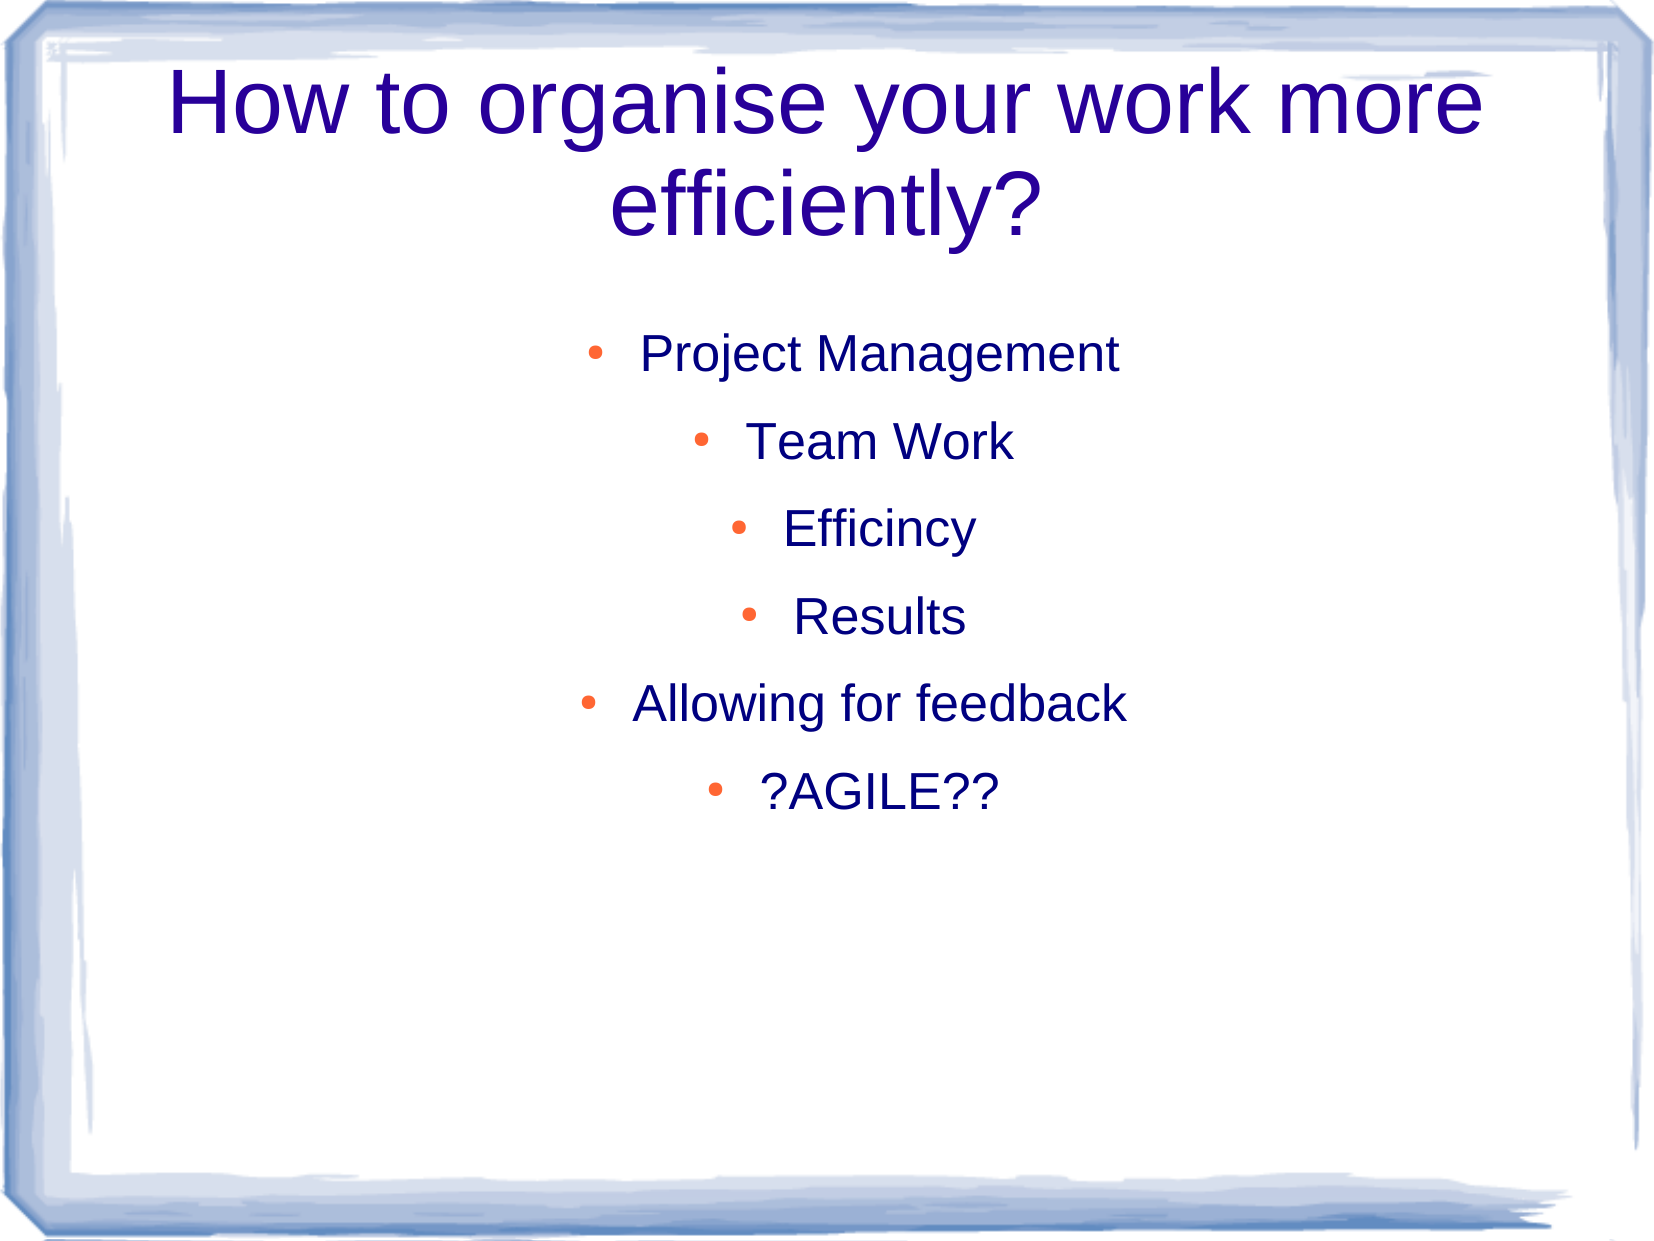

# How to organise your work more efficiently?
Project Management
Team Work
Efficincy
Results
Allowing for feedback
?AGILE??